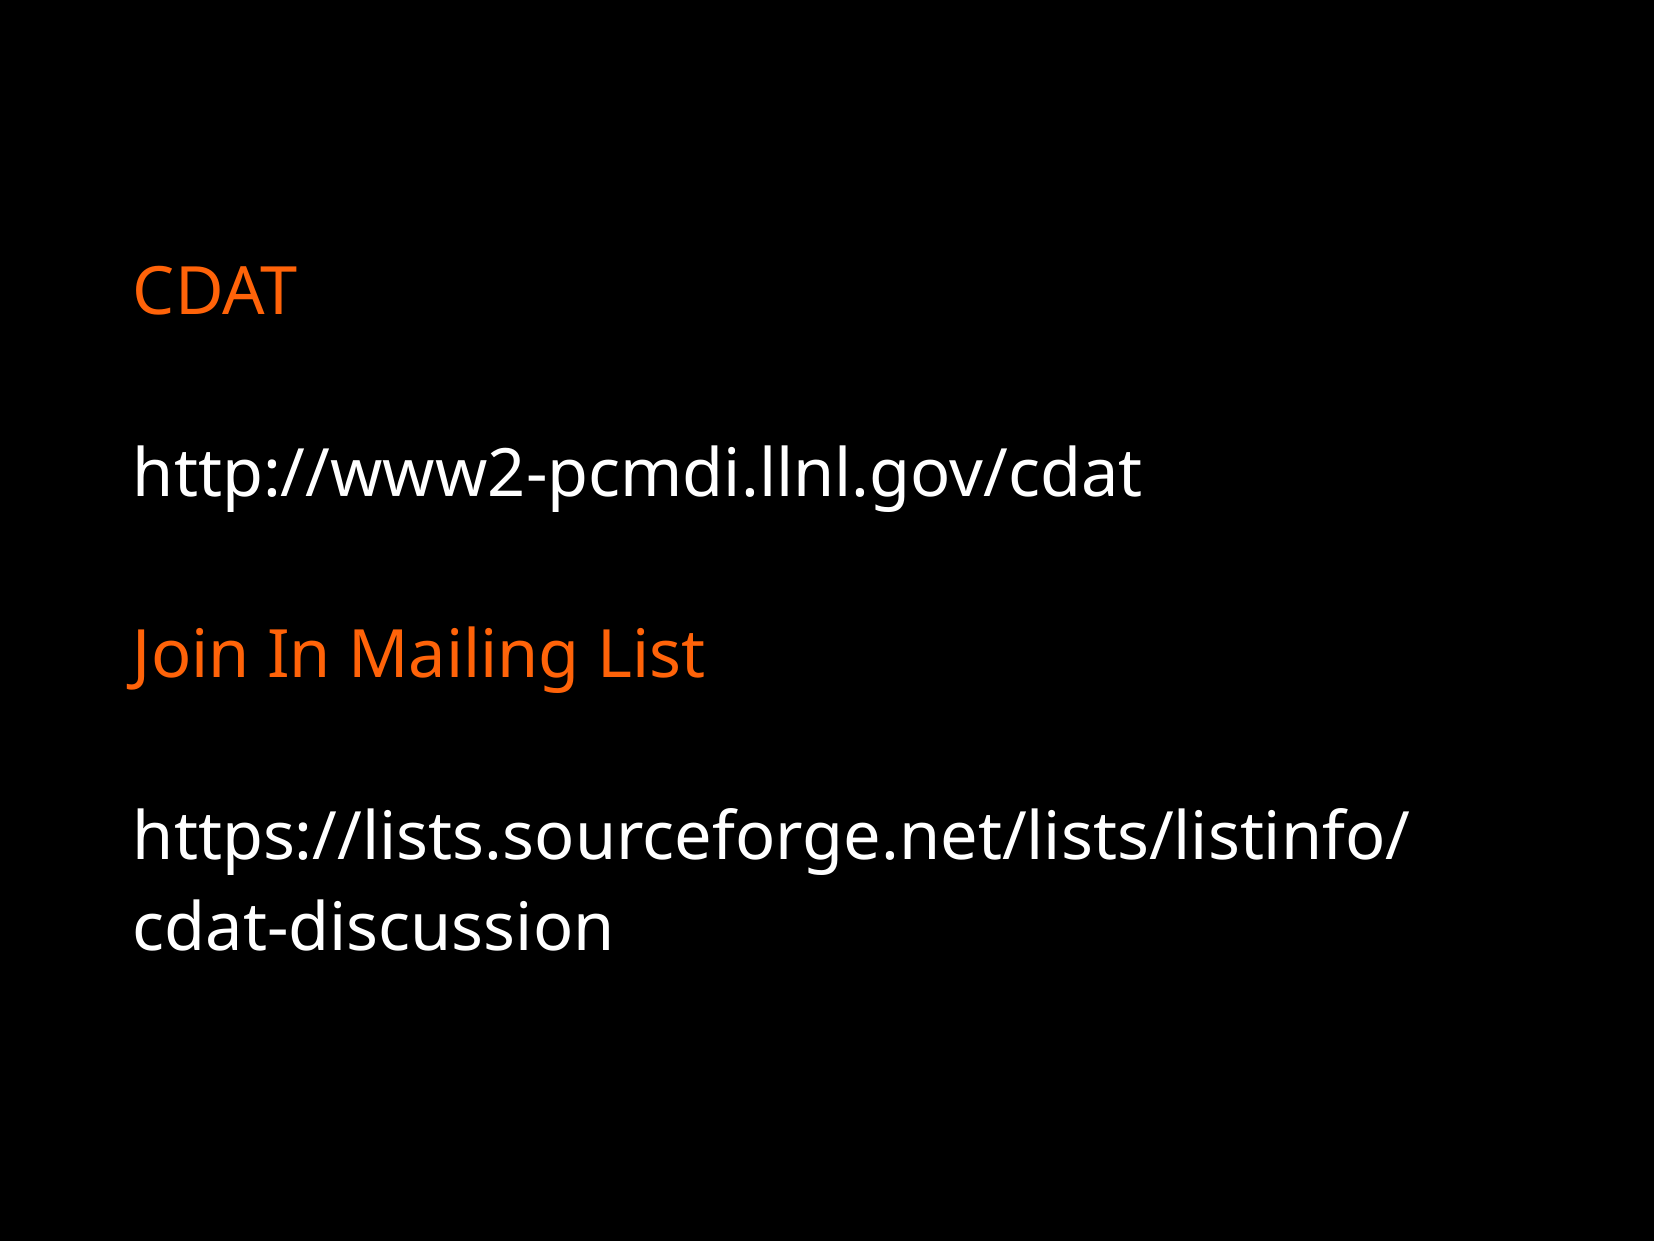

CDAT
http://www2-pcmdi.llnl.gov/cdat
Join In Mailing List
https://lists.sourceforge.net/lists/listinfo/cdat-discussion